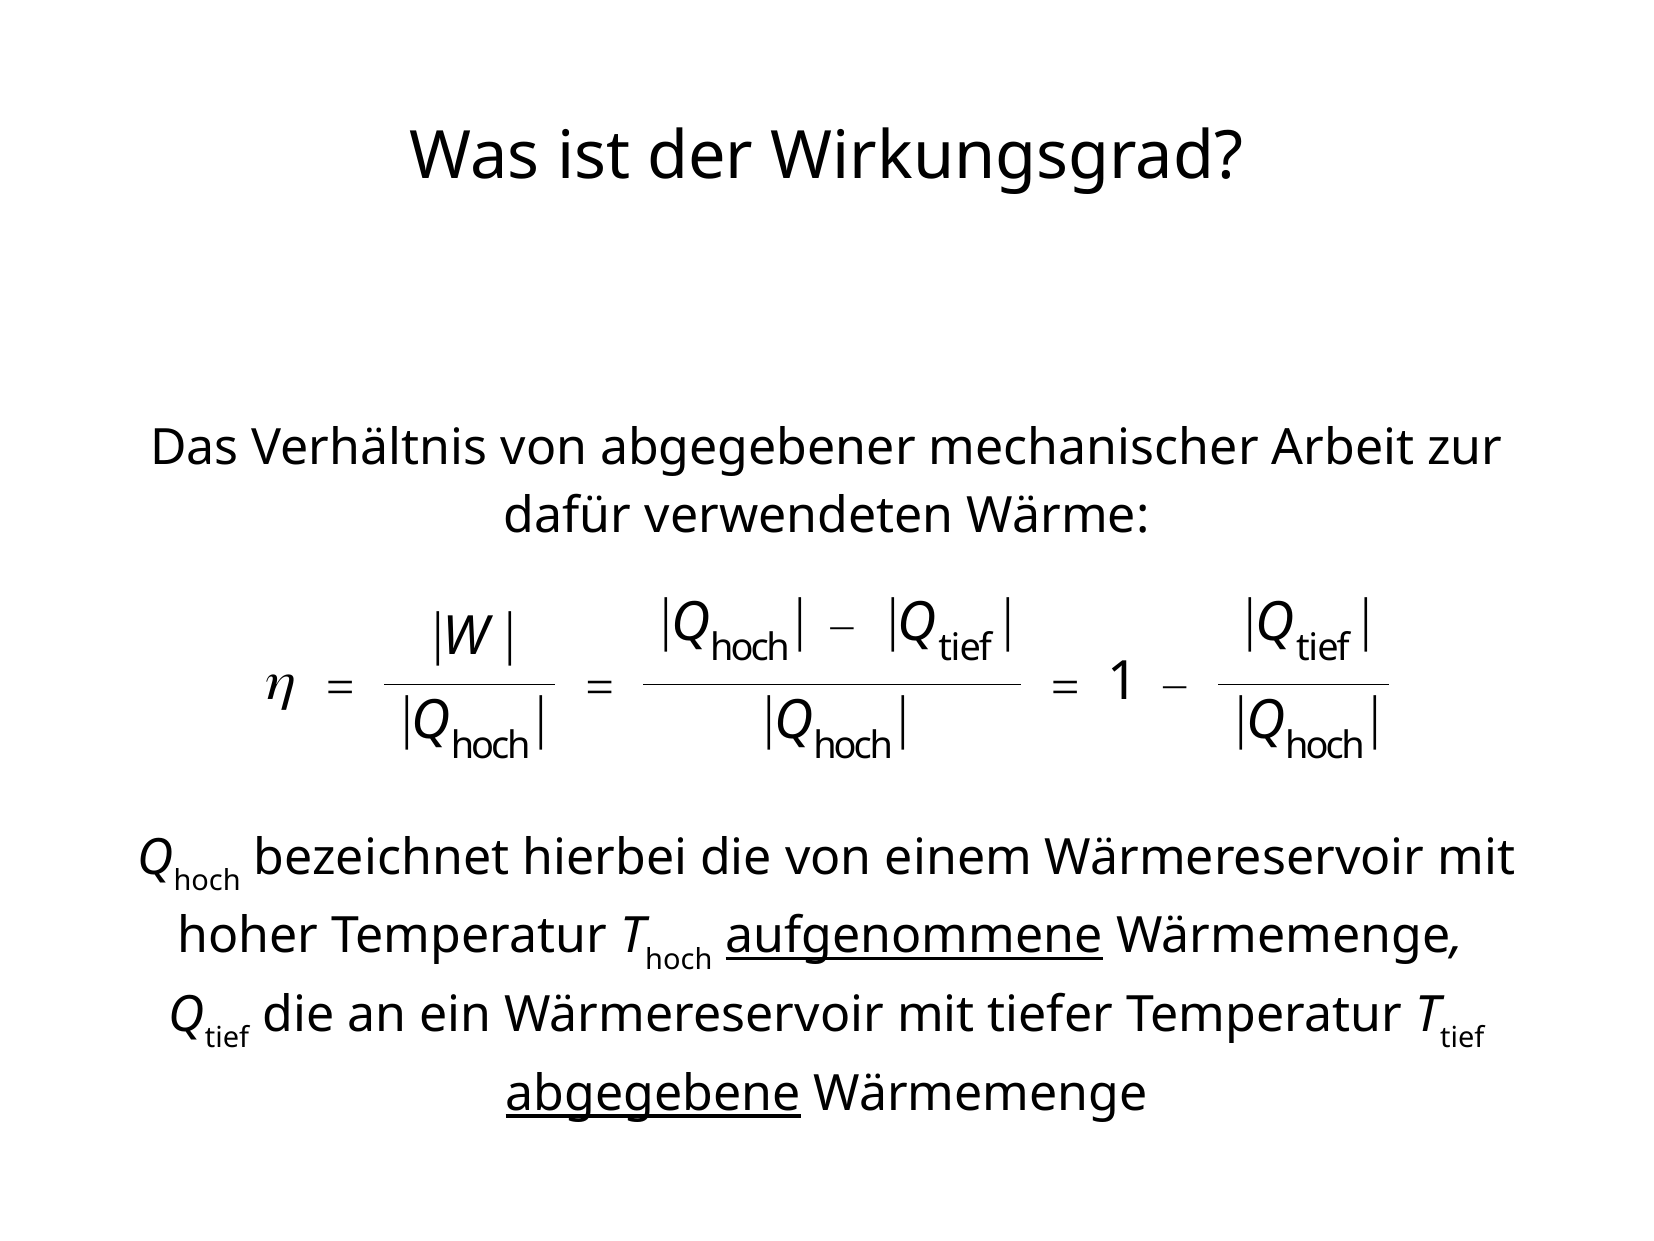

# Was ist der Wirkungsgrad?
Das Verhältnis von abgegebener mechanischer Arbeit zur dafür verwendeten Wärme:
Qhoch bezeichnet hierbei die von einem Wärmereservoir mit hoher Temperatur Thoch aufgenommene Wärmemenge,
Qtief die an ein Wärmereservoir mit tiefer Temperatur Ttief abgegebene Wärmemenge